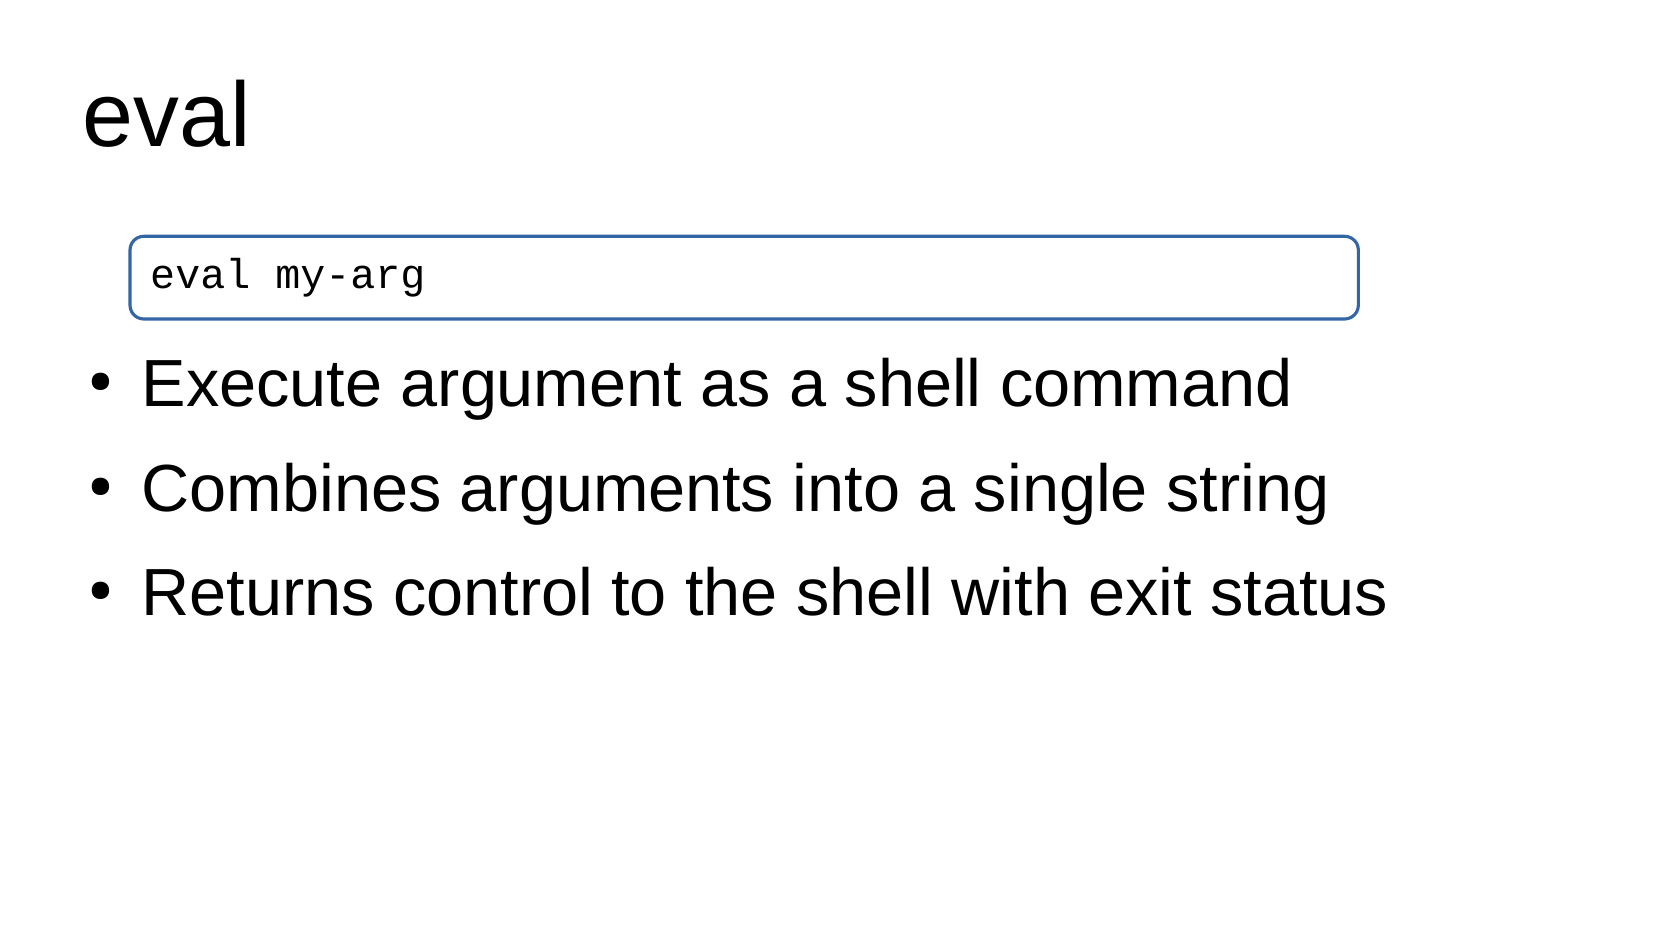

# eval
eval my-arg
Execute argument as a shell command
Combines arguments into a single string
Returns control to the shell with exit status